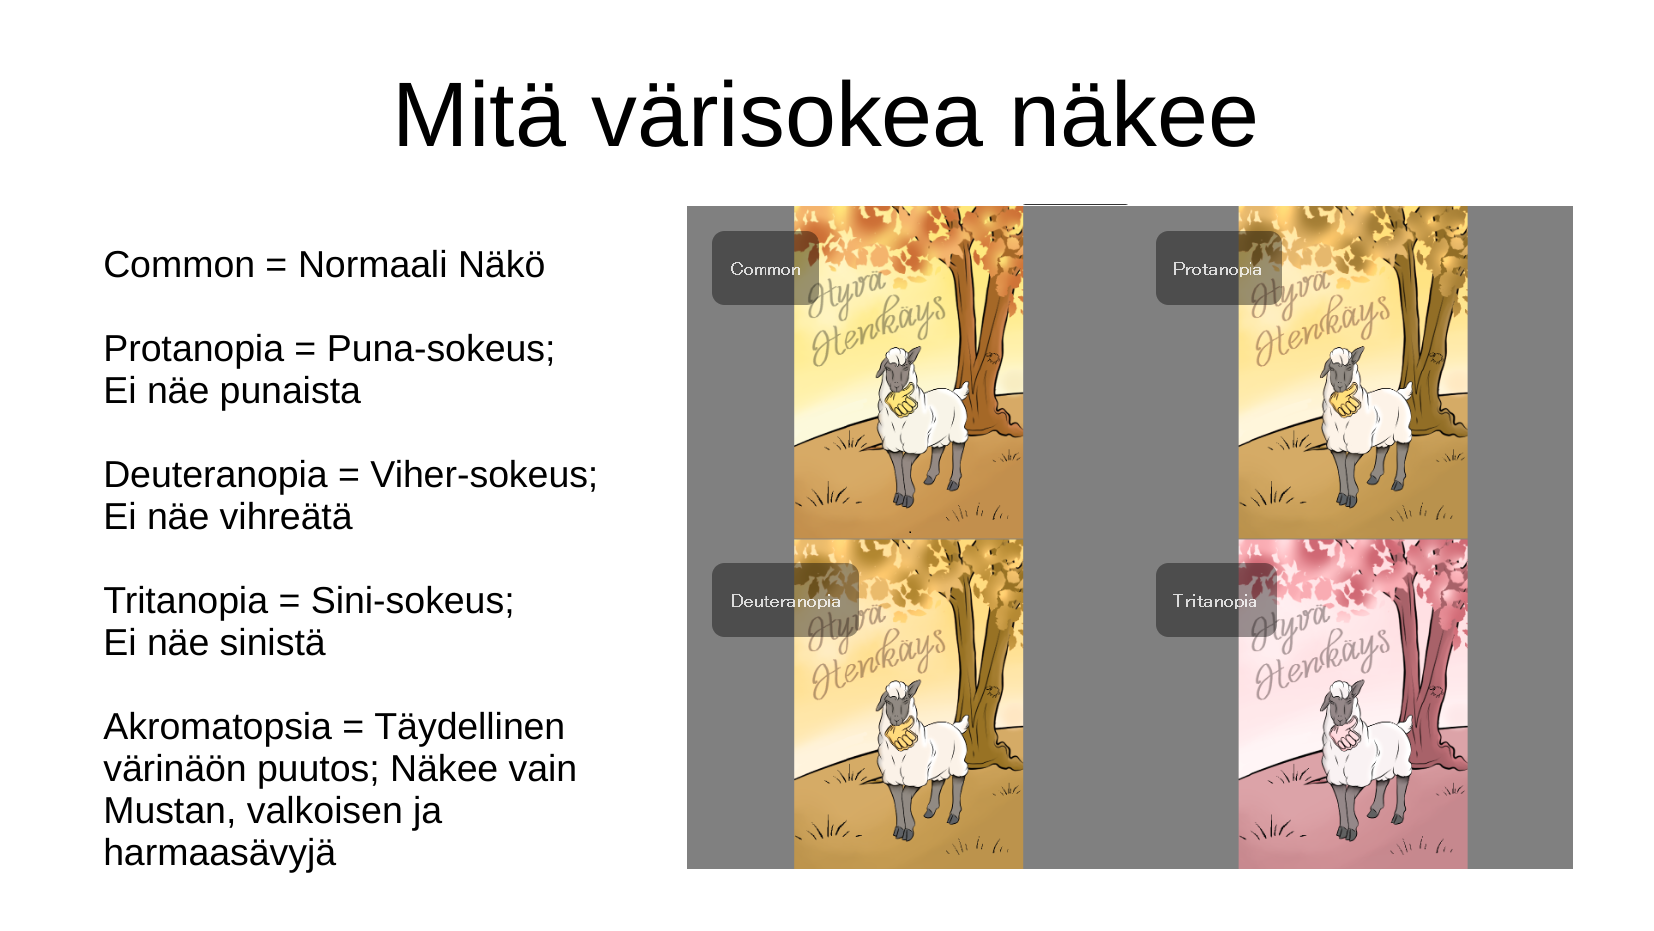

# Mitä värisokea näkee
Common = Normaali Näkö
Protanopia = Puna-sokeus;
Ei näe punaista
Deuteranopia = Viher-sokeus; Ei näe vihreätä
Tritanopia = Sini-sokeus;
Ei näe sinistä
Akromatopsia = Täydellinen värinäön puutos; Näkee vain Mustan, valkoisen ja harmaasävyjä